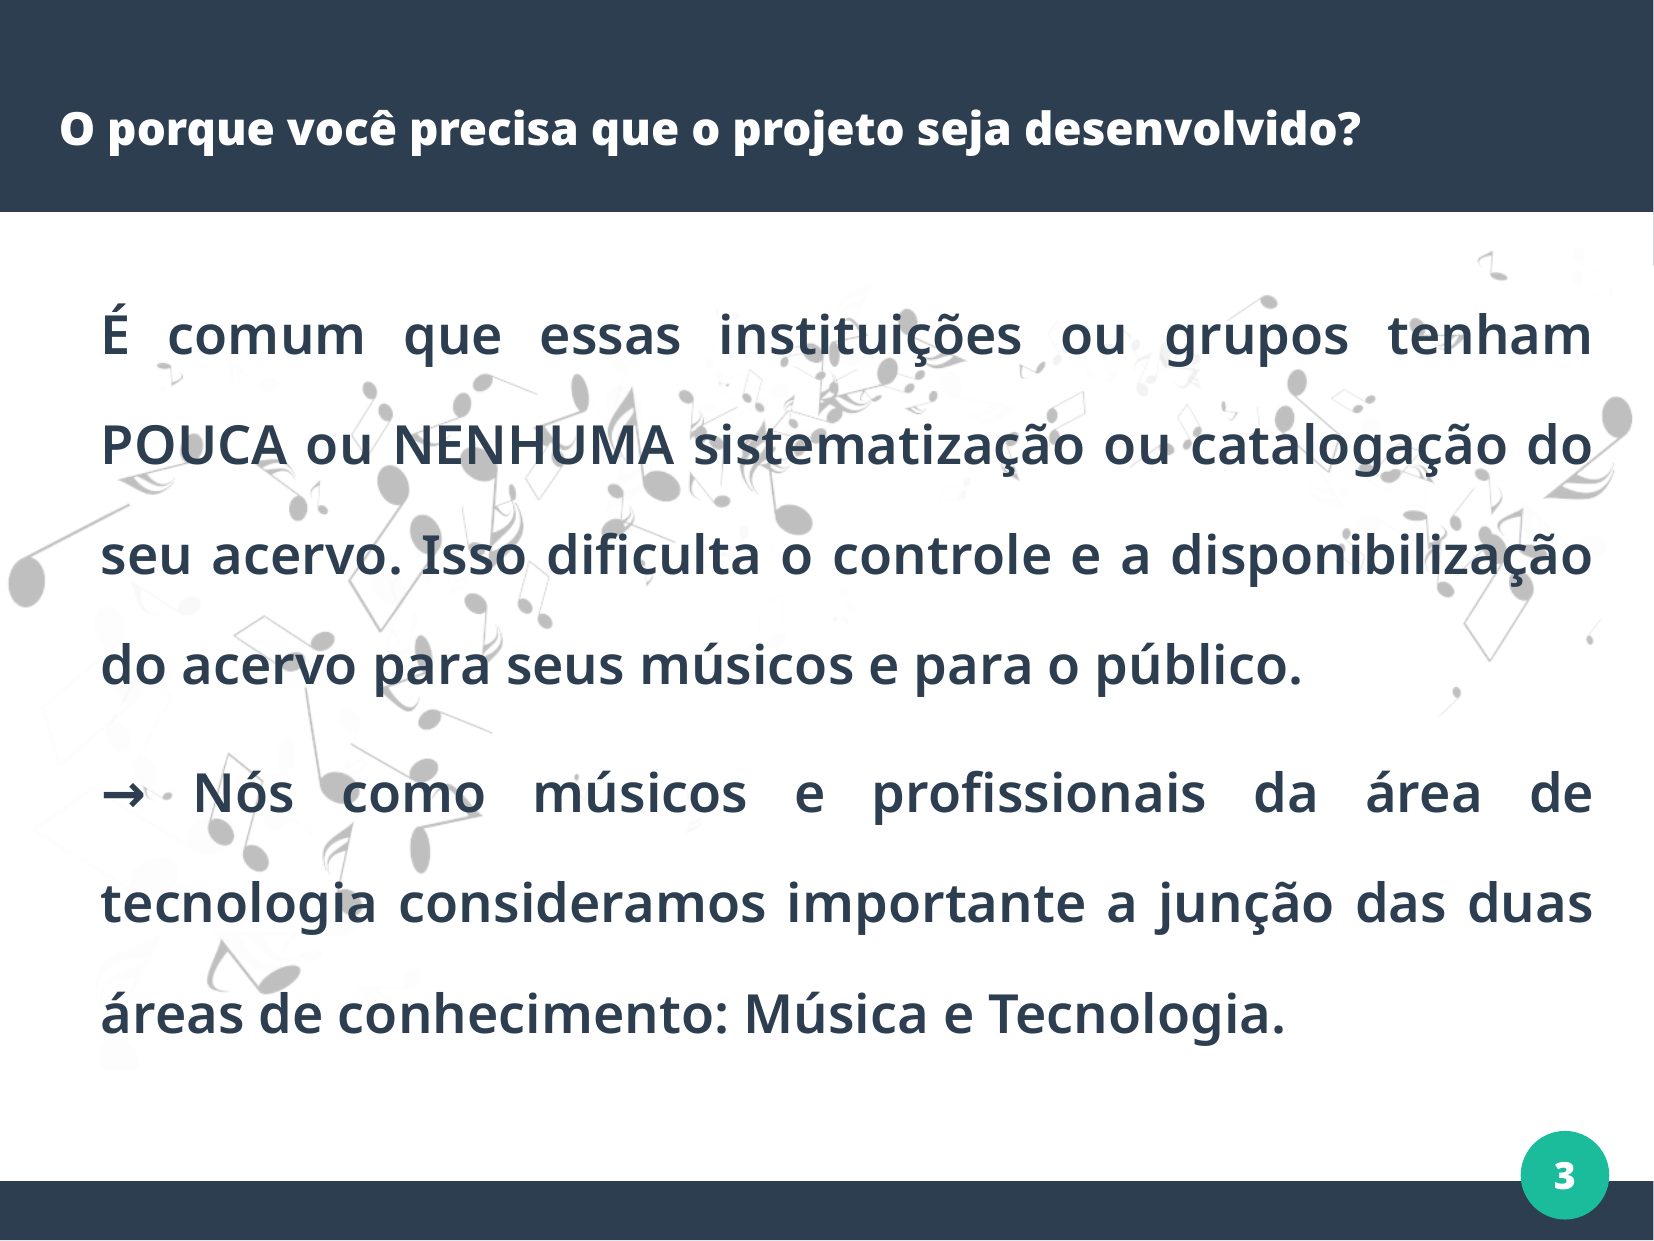

# O porque você precisa que o projeto seja desenvolvido?
É comum que essas instituições ou grupos tenham POUCA ou NENHUMA sistematização ou catalogação do seu acervo. Isso dificulta o controle e a disponibilização do acervo para seus músicos e para o público.
→ Nós como músicos e profissionais da área de tecnologia consideramos importante a junção das duas áreas de conhecimento: Música e Tecnologia.
3